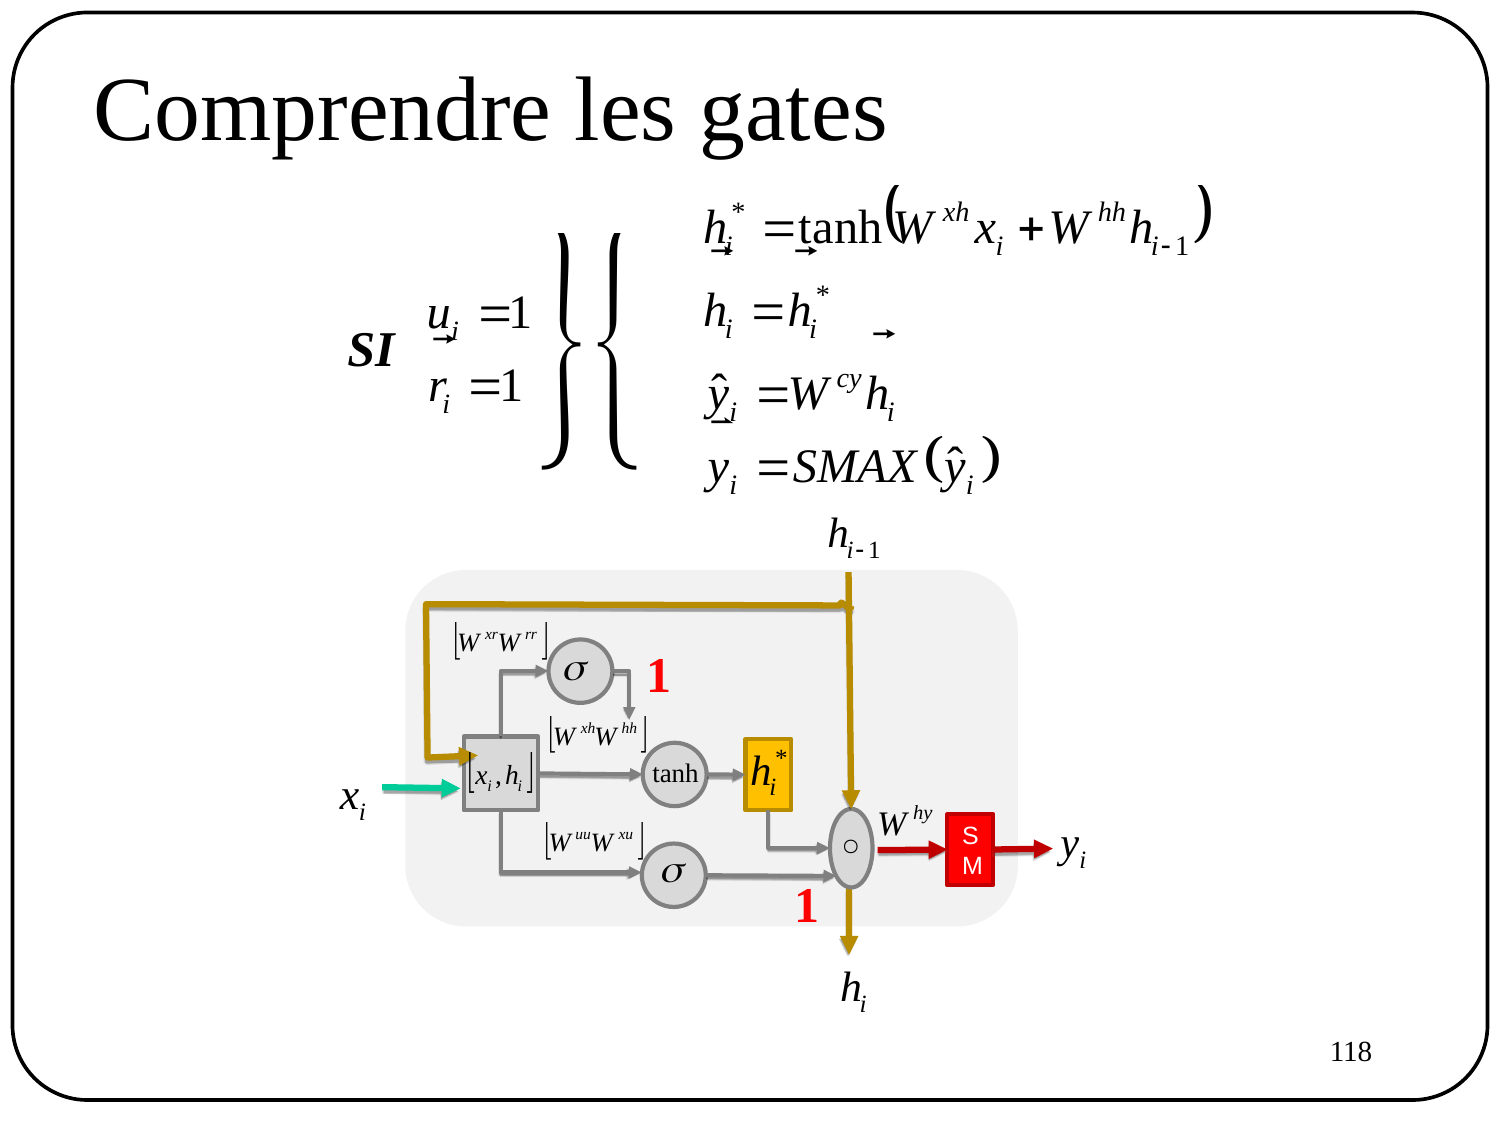

# Comprendre les gates
SI
1
SM
1